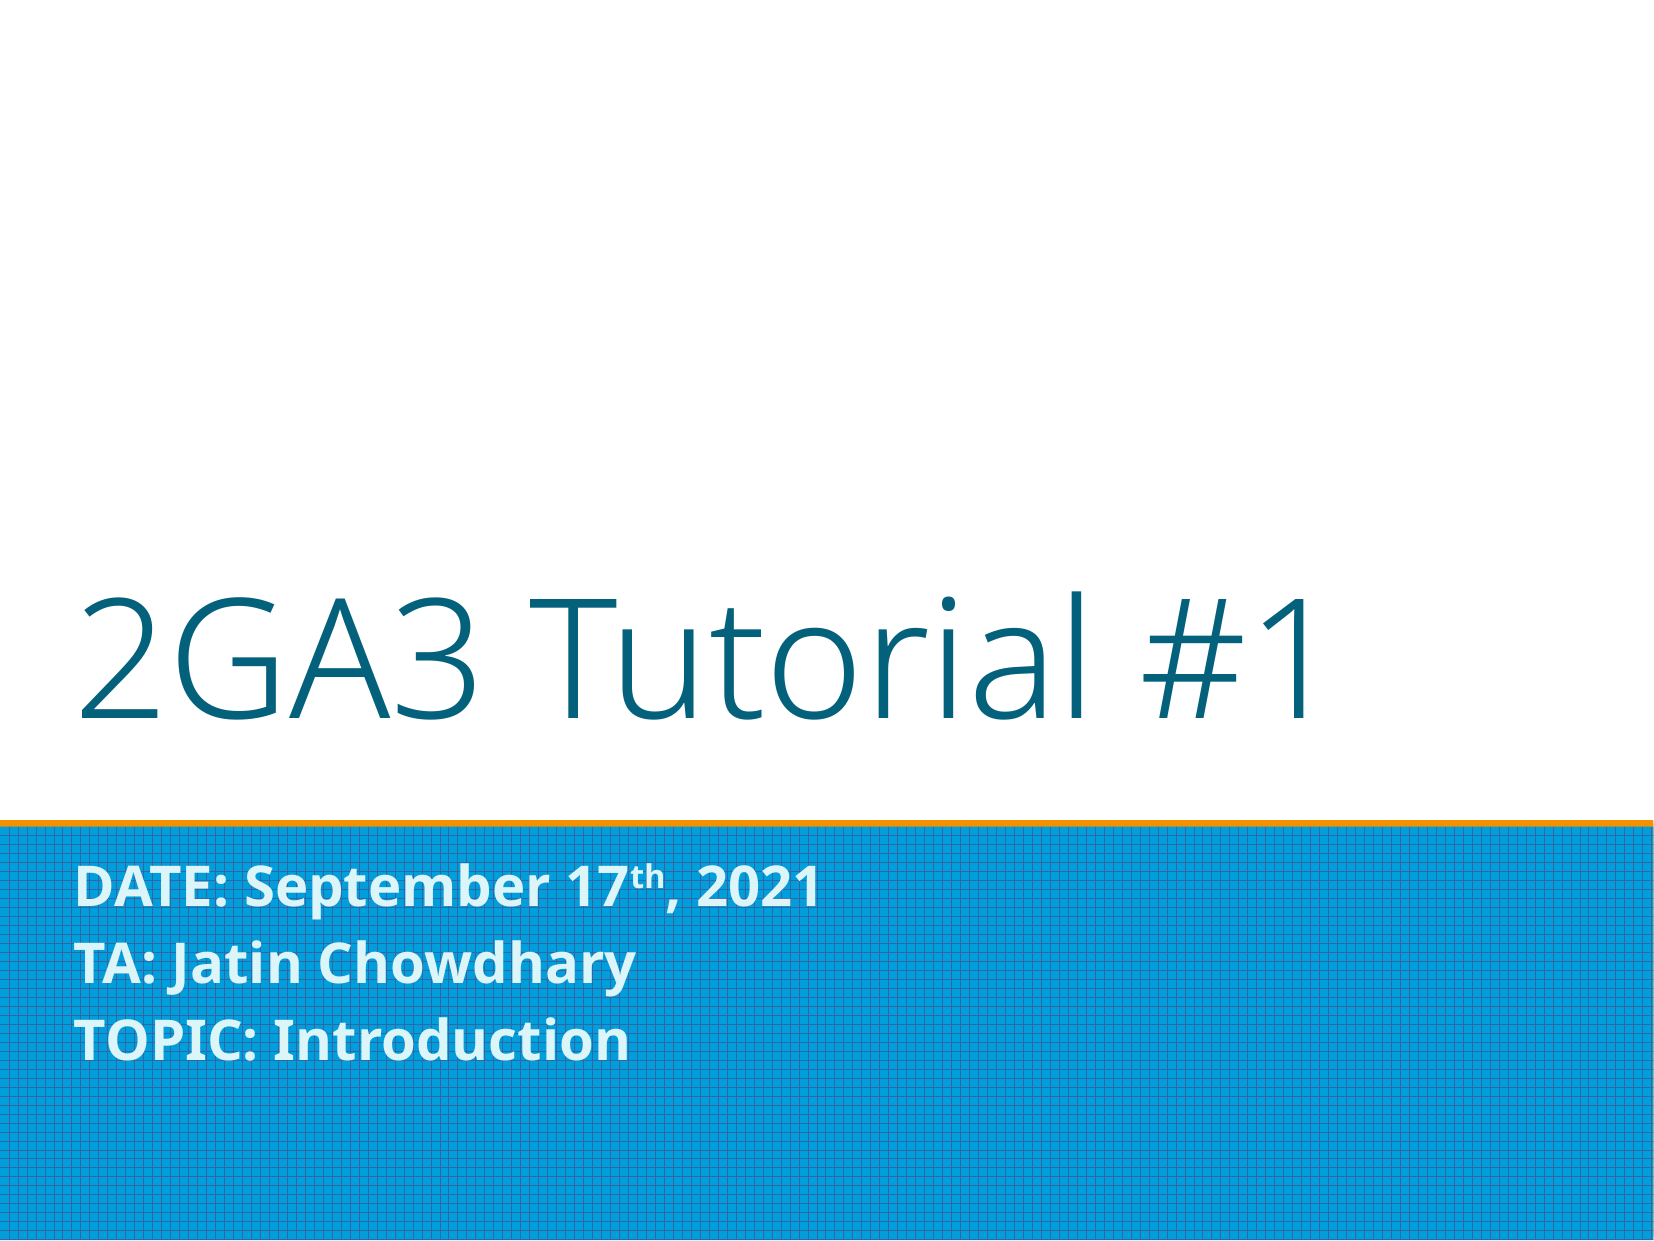

# 2GA3 Tutorial #1
DATE: September 17th, 2021
TA: Jatin Chowdhary
TOPIC: Introduction